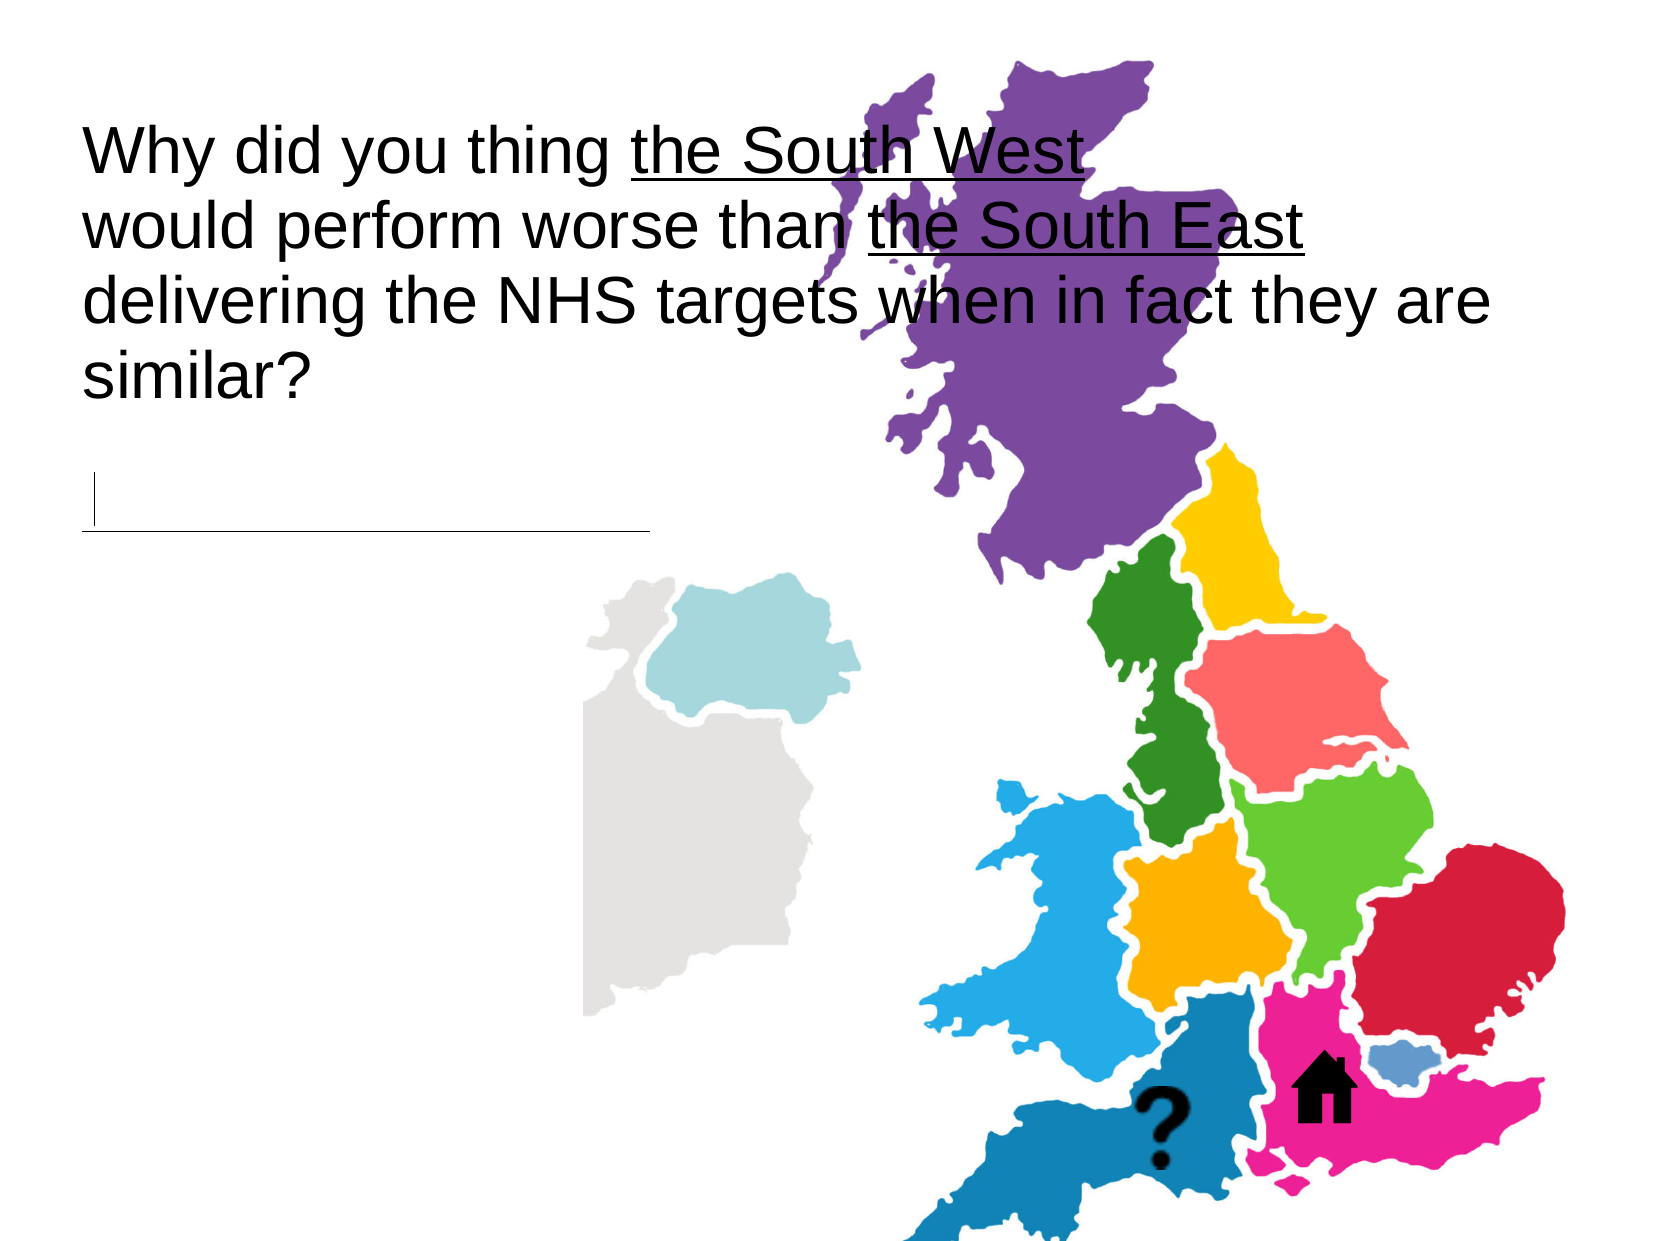

Why did you thing the South West
would perform worse than the South East delivering the NHS targets when in fact they are similar?